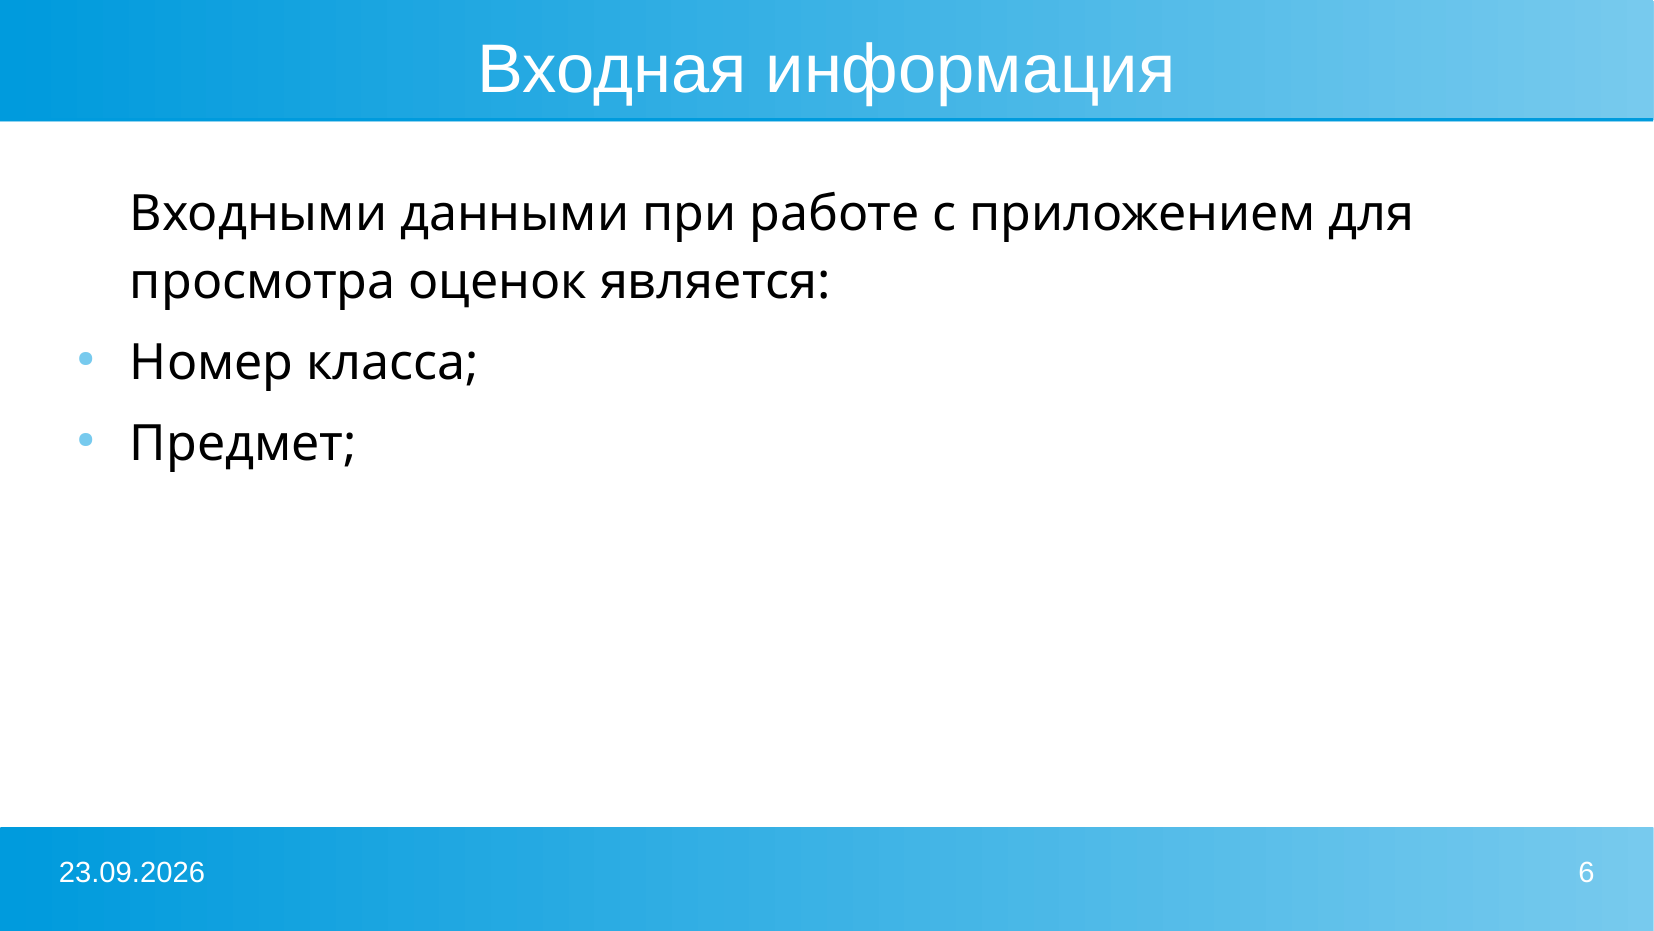

# Входная информация
Входными данными при работе с приложением для просмотра оценок является:
Номер класса;
Предмет;
6